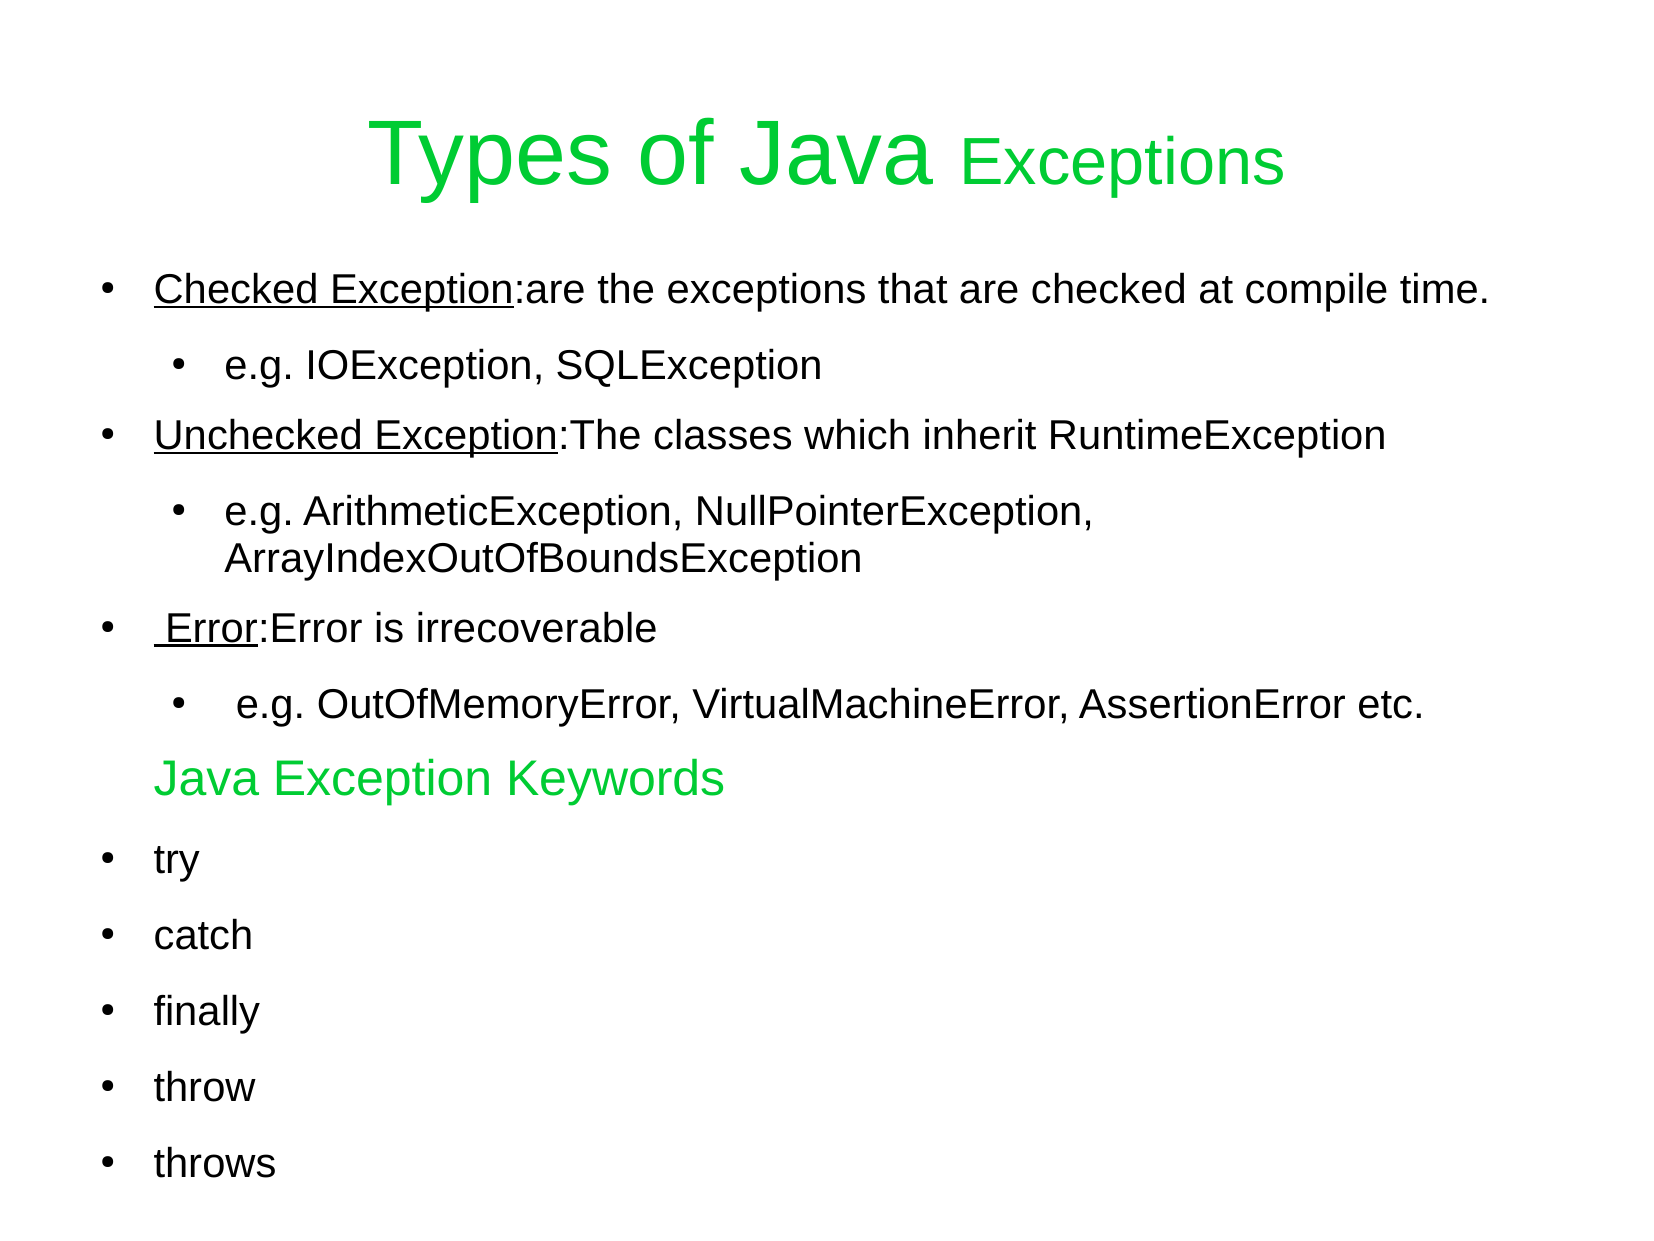

# Types of Java Exceptions
Checked Exception:are the exceptions that are checked at compile time.
e.g. IOException, SQLException
Unchecked Exception:The classes which inherit RuntimeException
e.g. ArithmeticException, NullPointerException, ArrayIndexOutOfBoundsException
 Error:Error is irrecoverable
 e.g. OutOfMemoryError, VirtualMachineError, AssertionError etc.
Java Exception Keywords
try
catch
finally
throw
throws